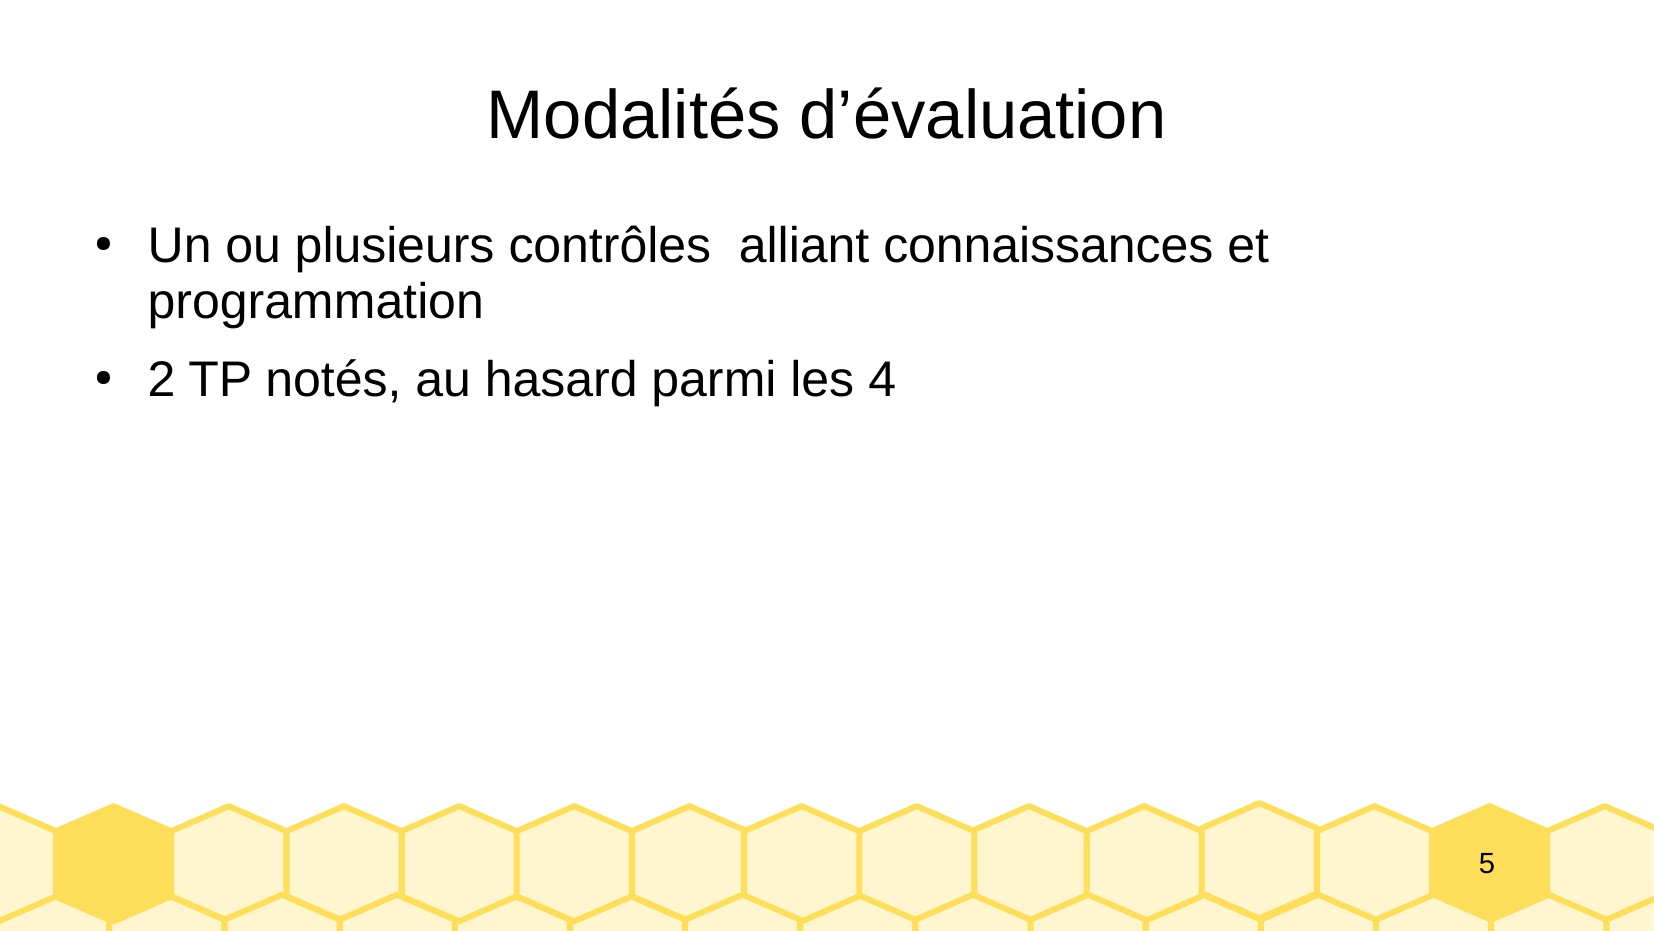

# Modalités d’évaluation
Un ou plusieurs contrôles alliant connaissances et programmation
2 TP notés, au hasard parmi les 4